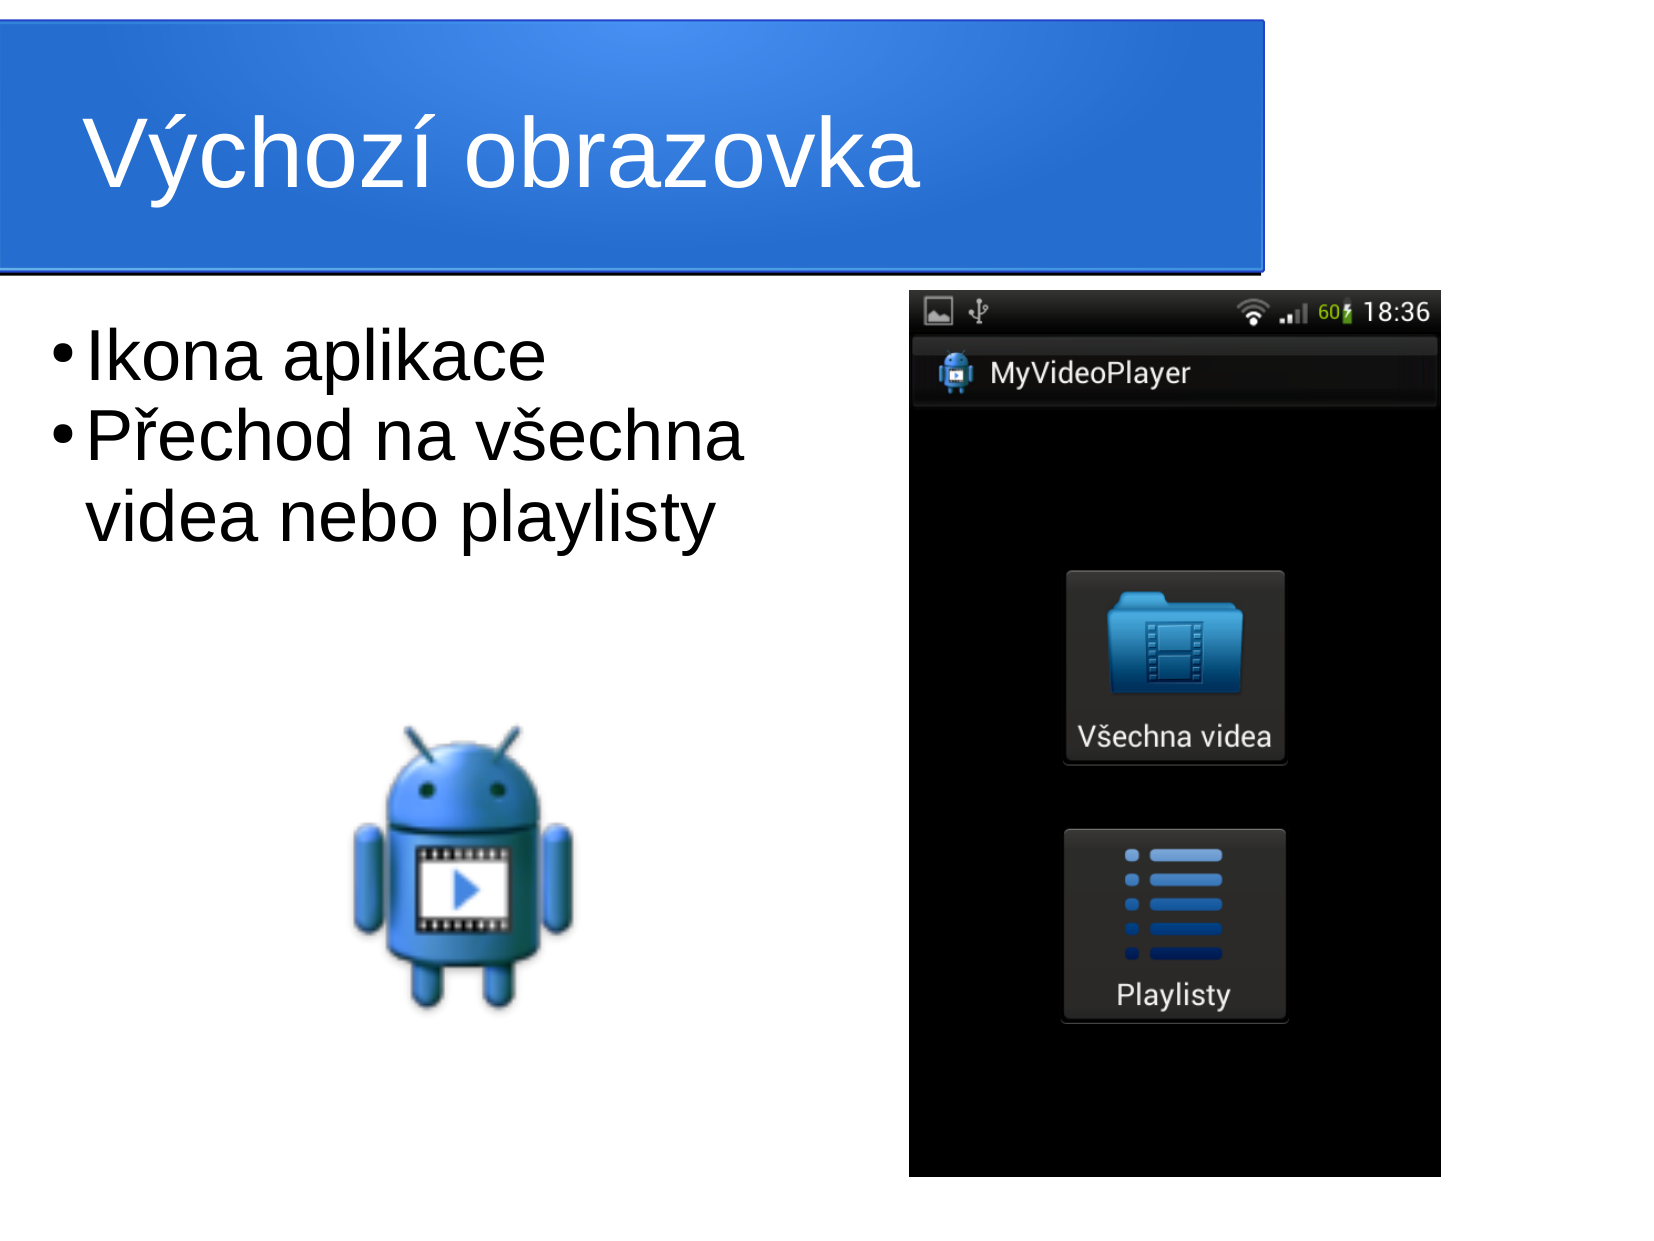

# Výchozí obrazovka
Ikona aplikace
Přechod na všechna videa nebo playlisty